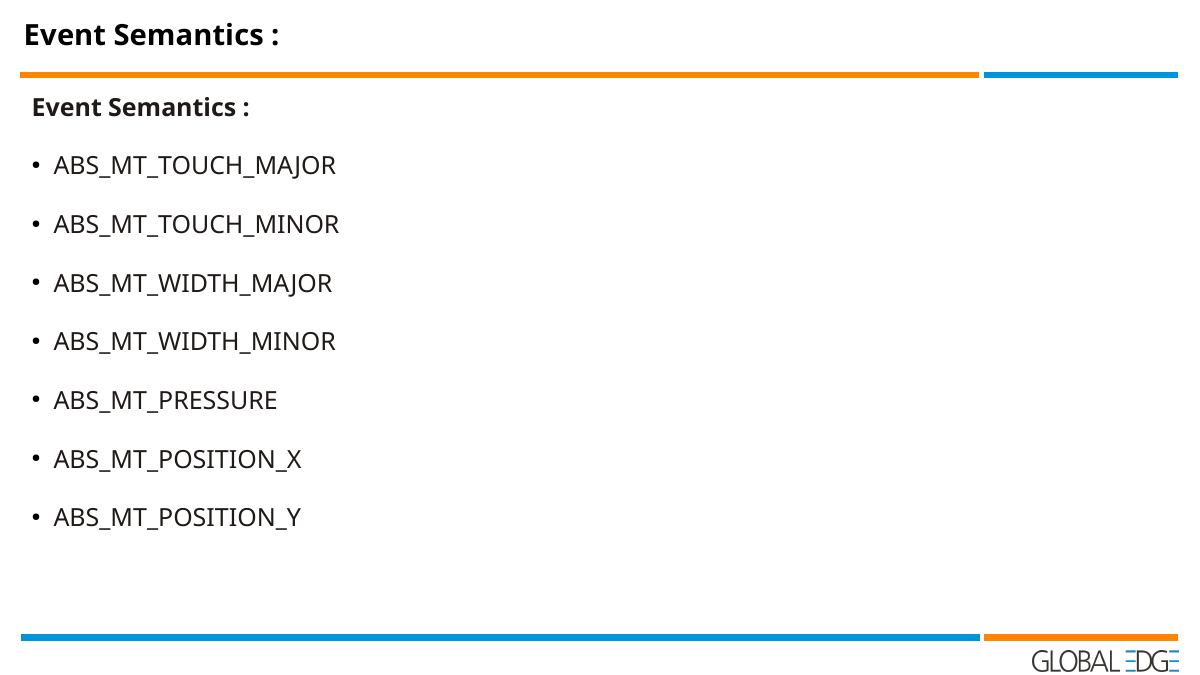

# Event Semantics :
Event Semantics :
 ABS_MT_TOUCH_MAJOR
 ABS_MT_TOUCH_MINOR
 ABS_MT_WIDTH_MAJOR
 ABS_MT_WIDTH_MINOR
 ABS_MT_PRESSURE
 ABS_MT_POSITION_X
 ABS_MT_POSITION_Y